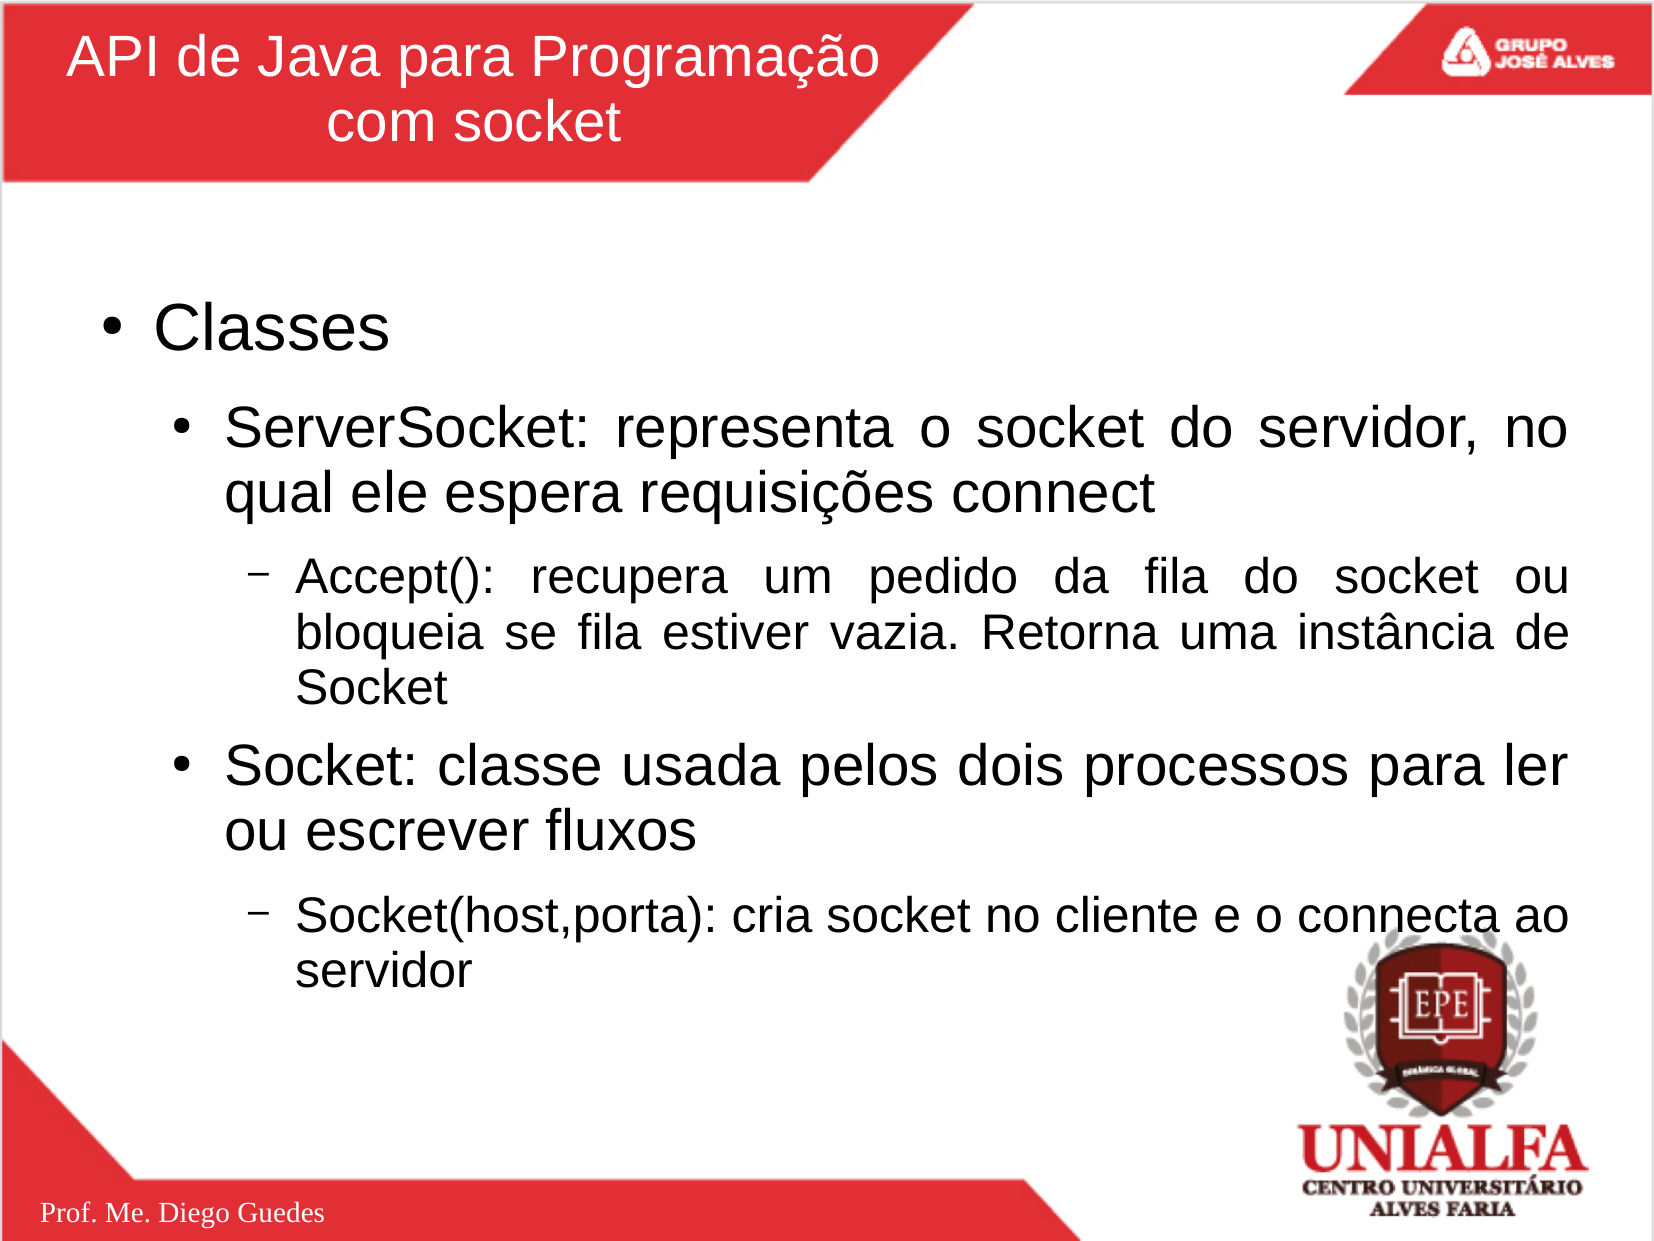

# API de Java para Programação com socket
Classes
ServerSocket: representa o socket do servidor, no qual ele espera requisições connect
Accept(): recupera um pedido da fila do socket ou bloqueia se fila estiver vazia. Retorna uma instância de Socket
Socket: classe usada pelos dois processos para ler ou escrever fluxos
Socket(host,porta): cria socket no cliente e o connecta ao servidor